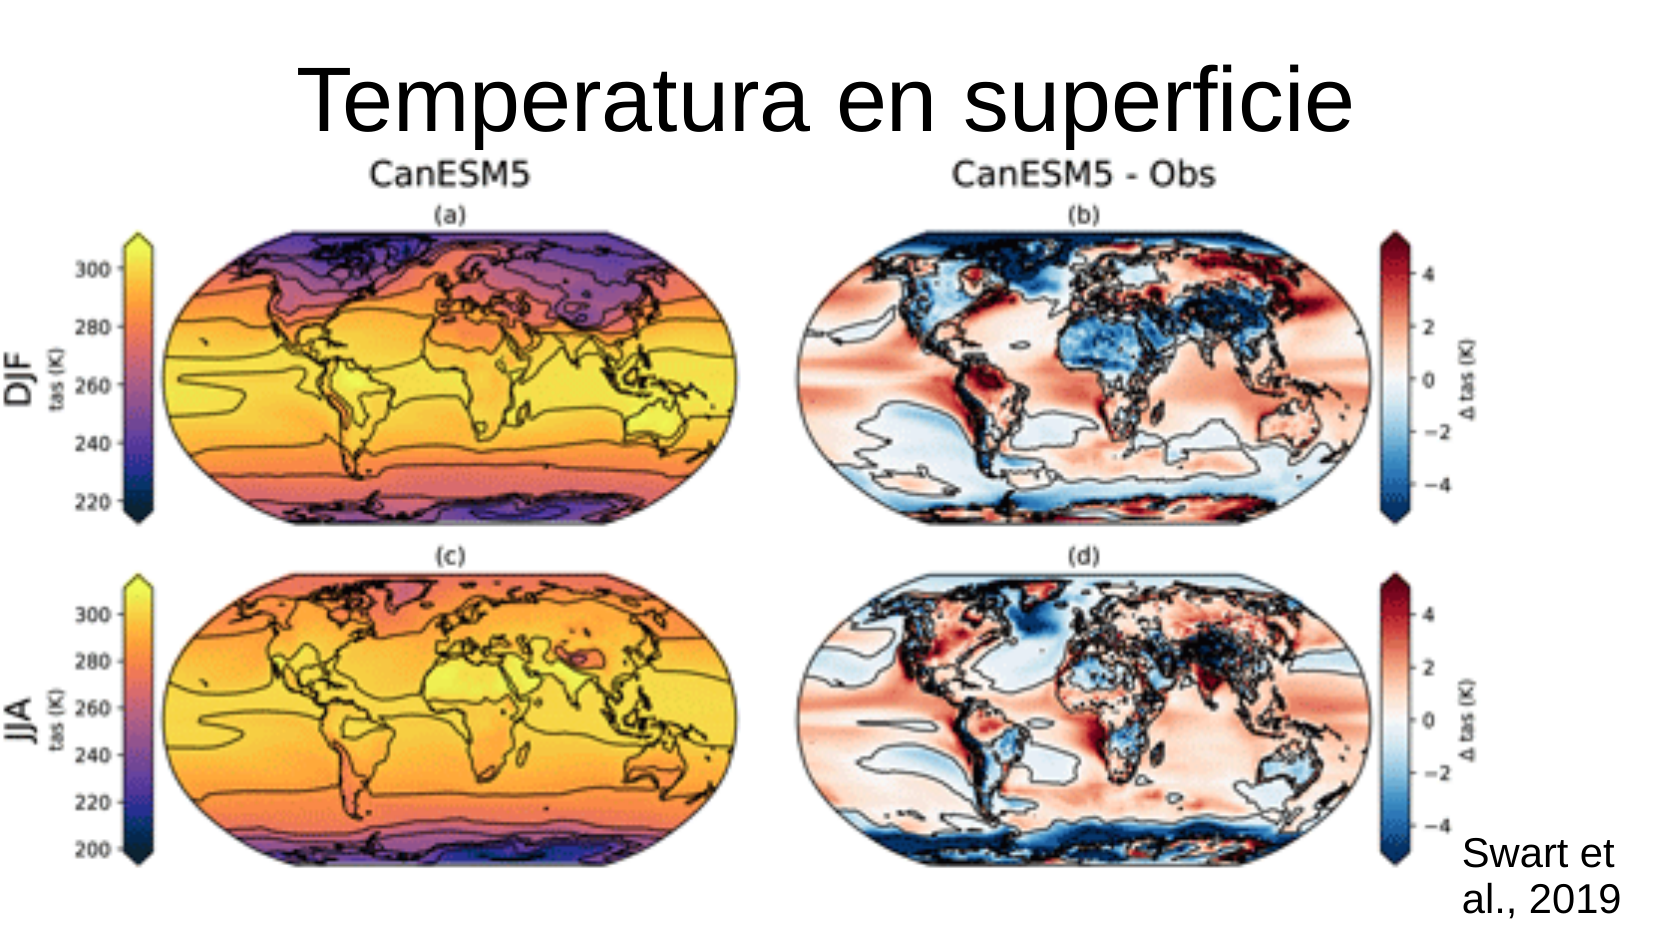

# Temperatura en superficie
Swart et al., 2019